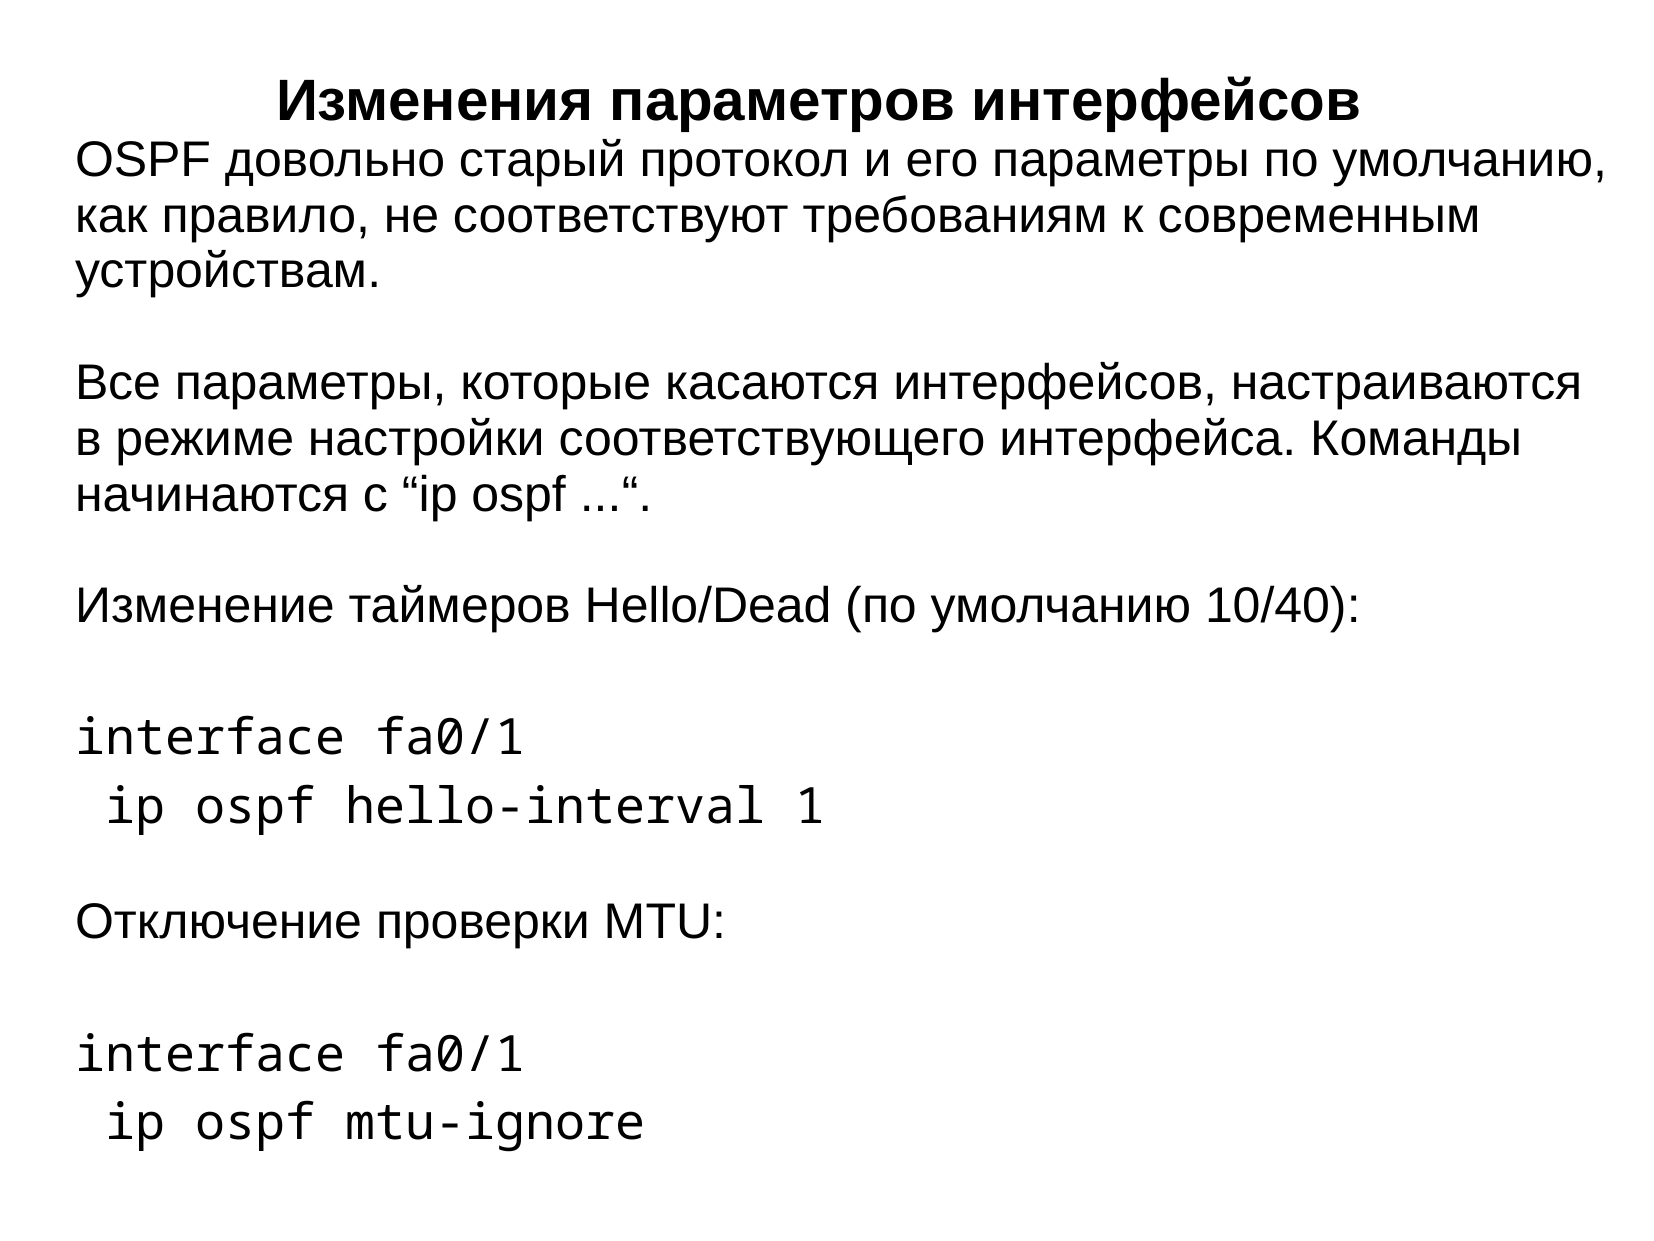

Изменения параметров интерфейсов
# OSPF довольно старый протокол и его параметры по умолчанию, как правило, не соответствуют требованиям к современным устройствам.
Все параметры, которые касаются интерфейсов, настраиваются в режиме настройки соответствующего интерфейса. Команды начинаются с “ip ospf ...“.
Изменение таймеров Hello/Dead (по умолчанию 10/40):
interface fa0/1
 ip ospf hello-interval 1
Отключение проверки MTU:
interface fa0/1
 ip ospf mtu-ignore